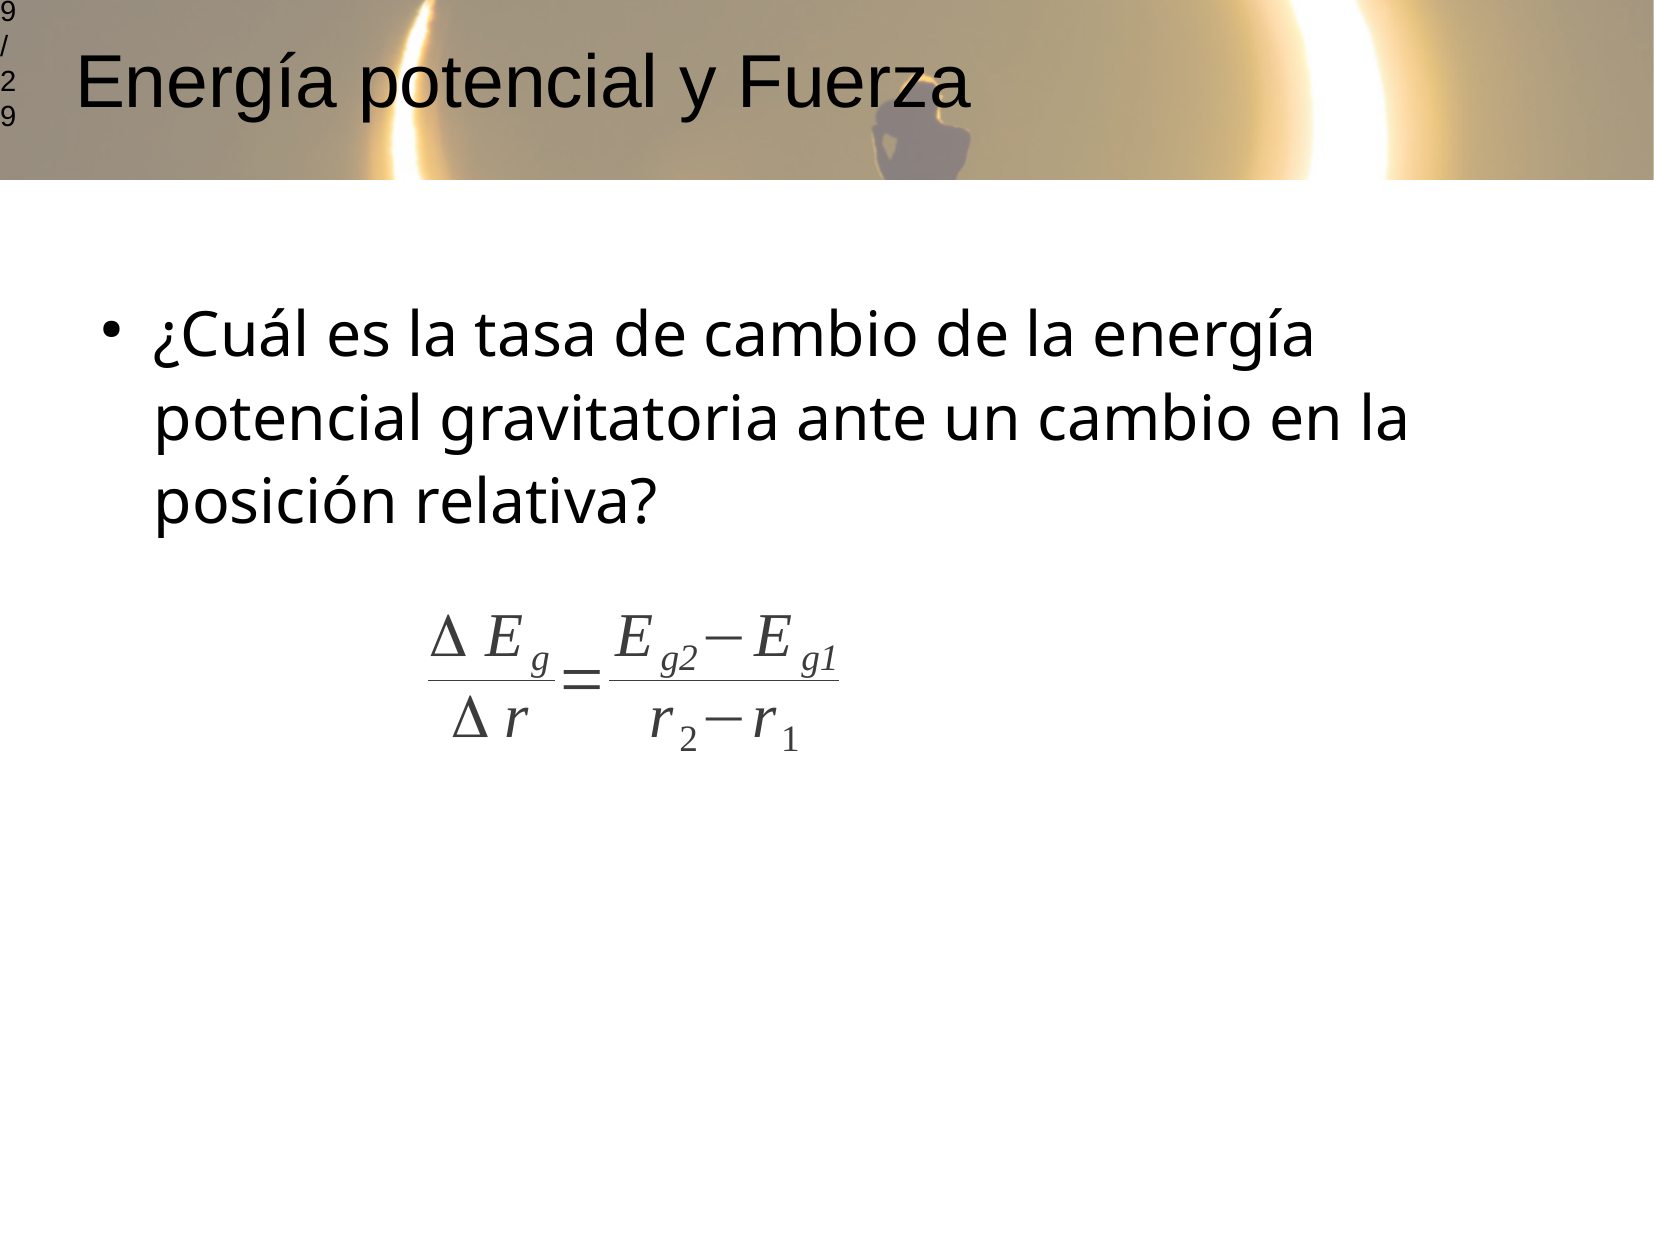

H. Asorey - A. Cutsaimanis - http://fisica1-unrn.blogspot.com
9
11 Apr 2012
# Energía potencial y Fuerza
¿Cuál es la tasa de cambio de la energía potencial gravitatoria ante un cambio en la posición relativa?